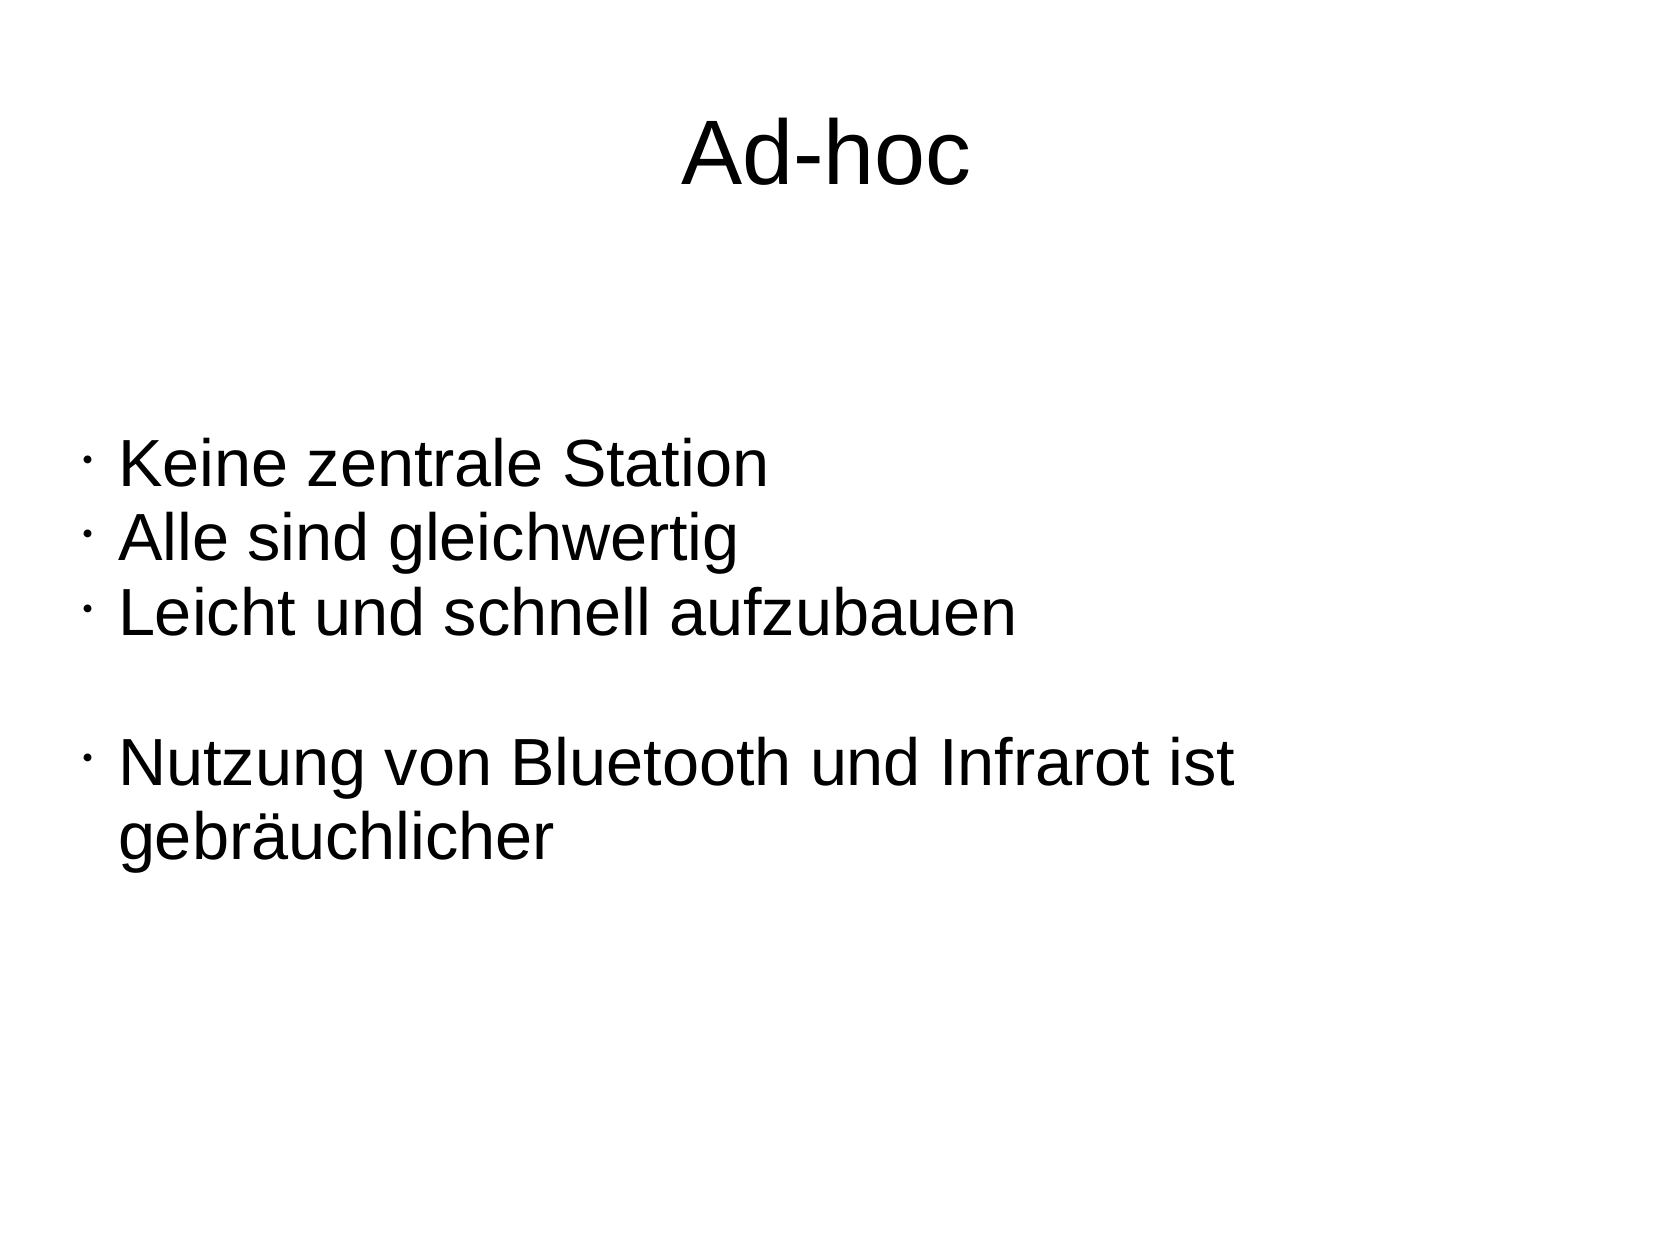

# Ad-hoc
Keine zentrale Station
Alle sind gleichwertig
Leicht und schnell aufzubauen
Nutzung von Bluetooth und Infrarot ist gebräuchlicher